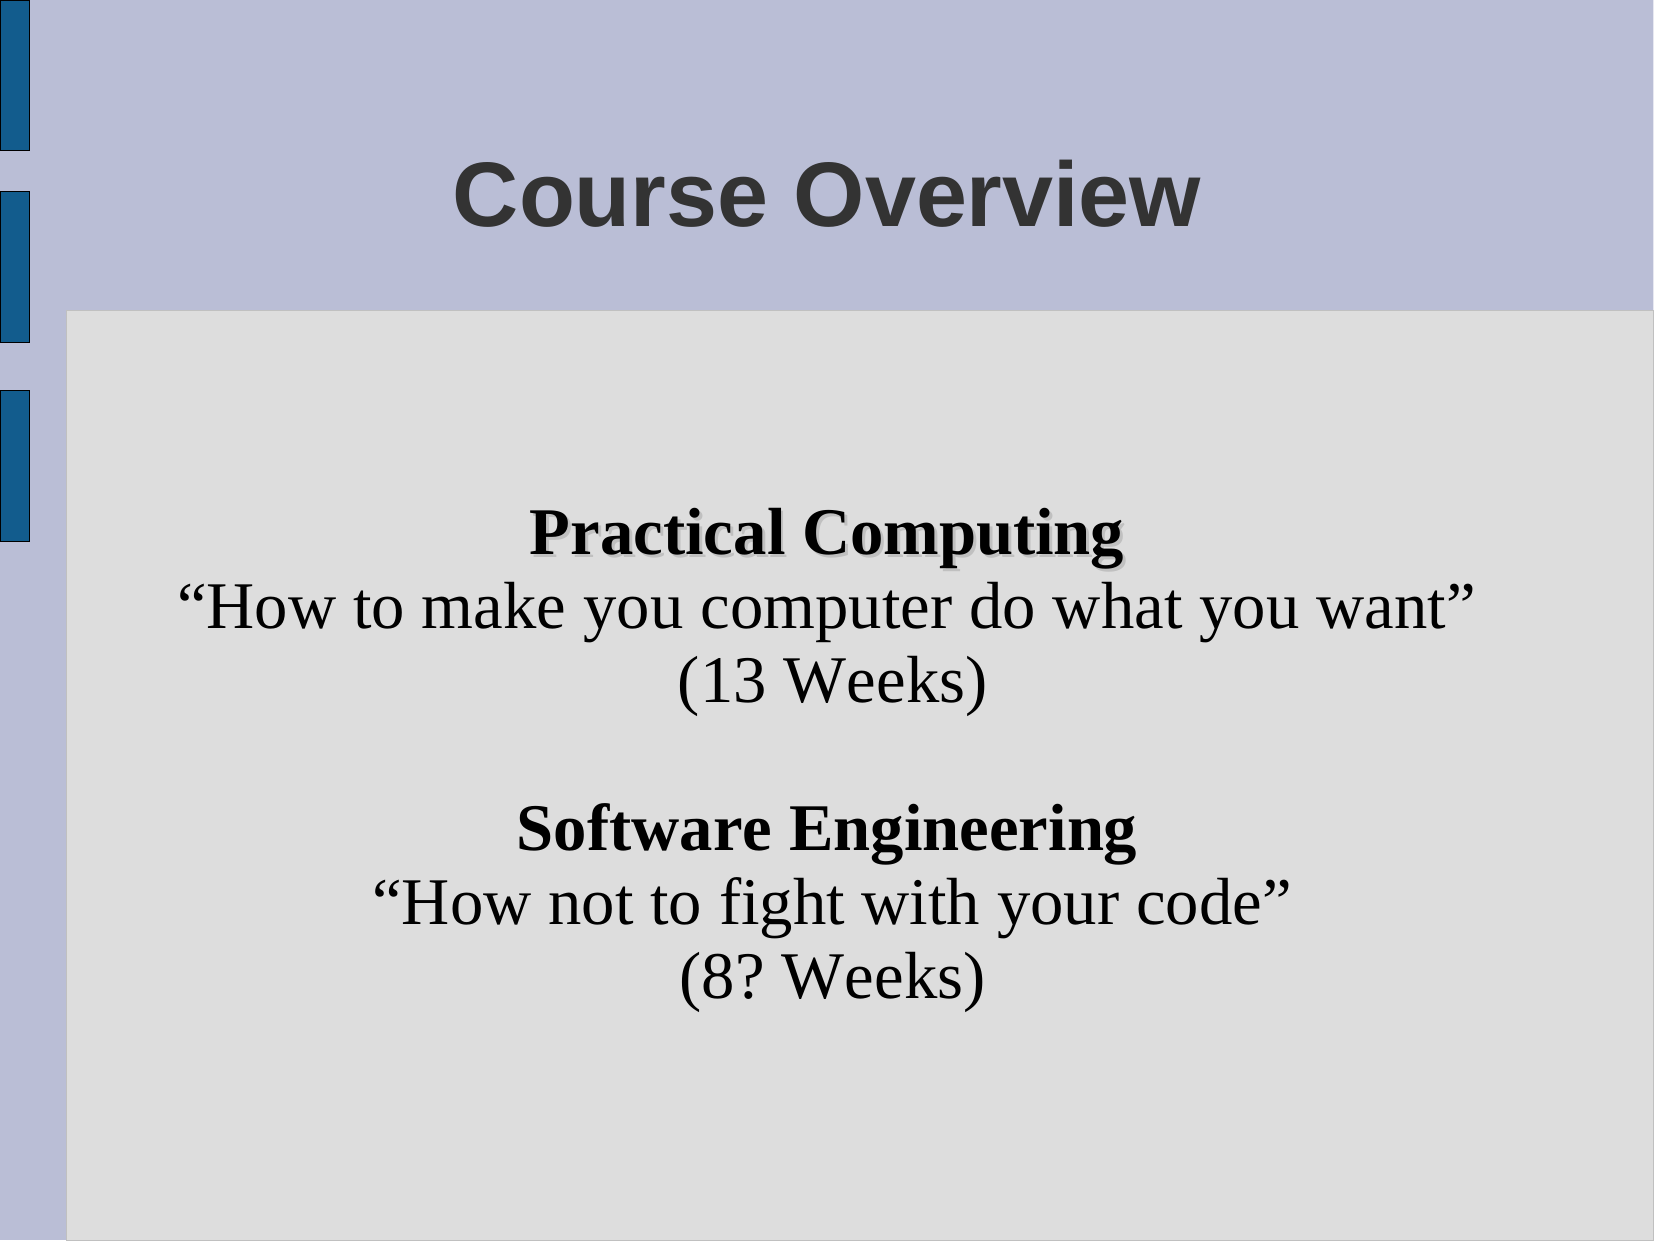

# Course Overview
Practical Computing
“How to make you computer do what you want”
(13 Weeks)
Software Engineering
“How not to fight with your code”
(8? Weeks)